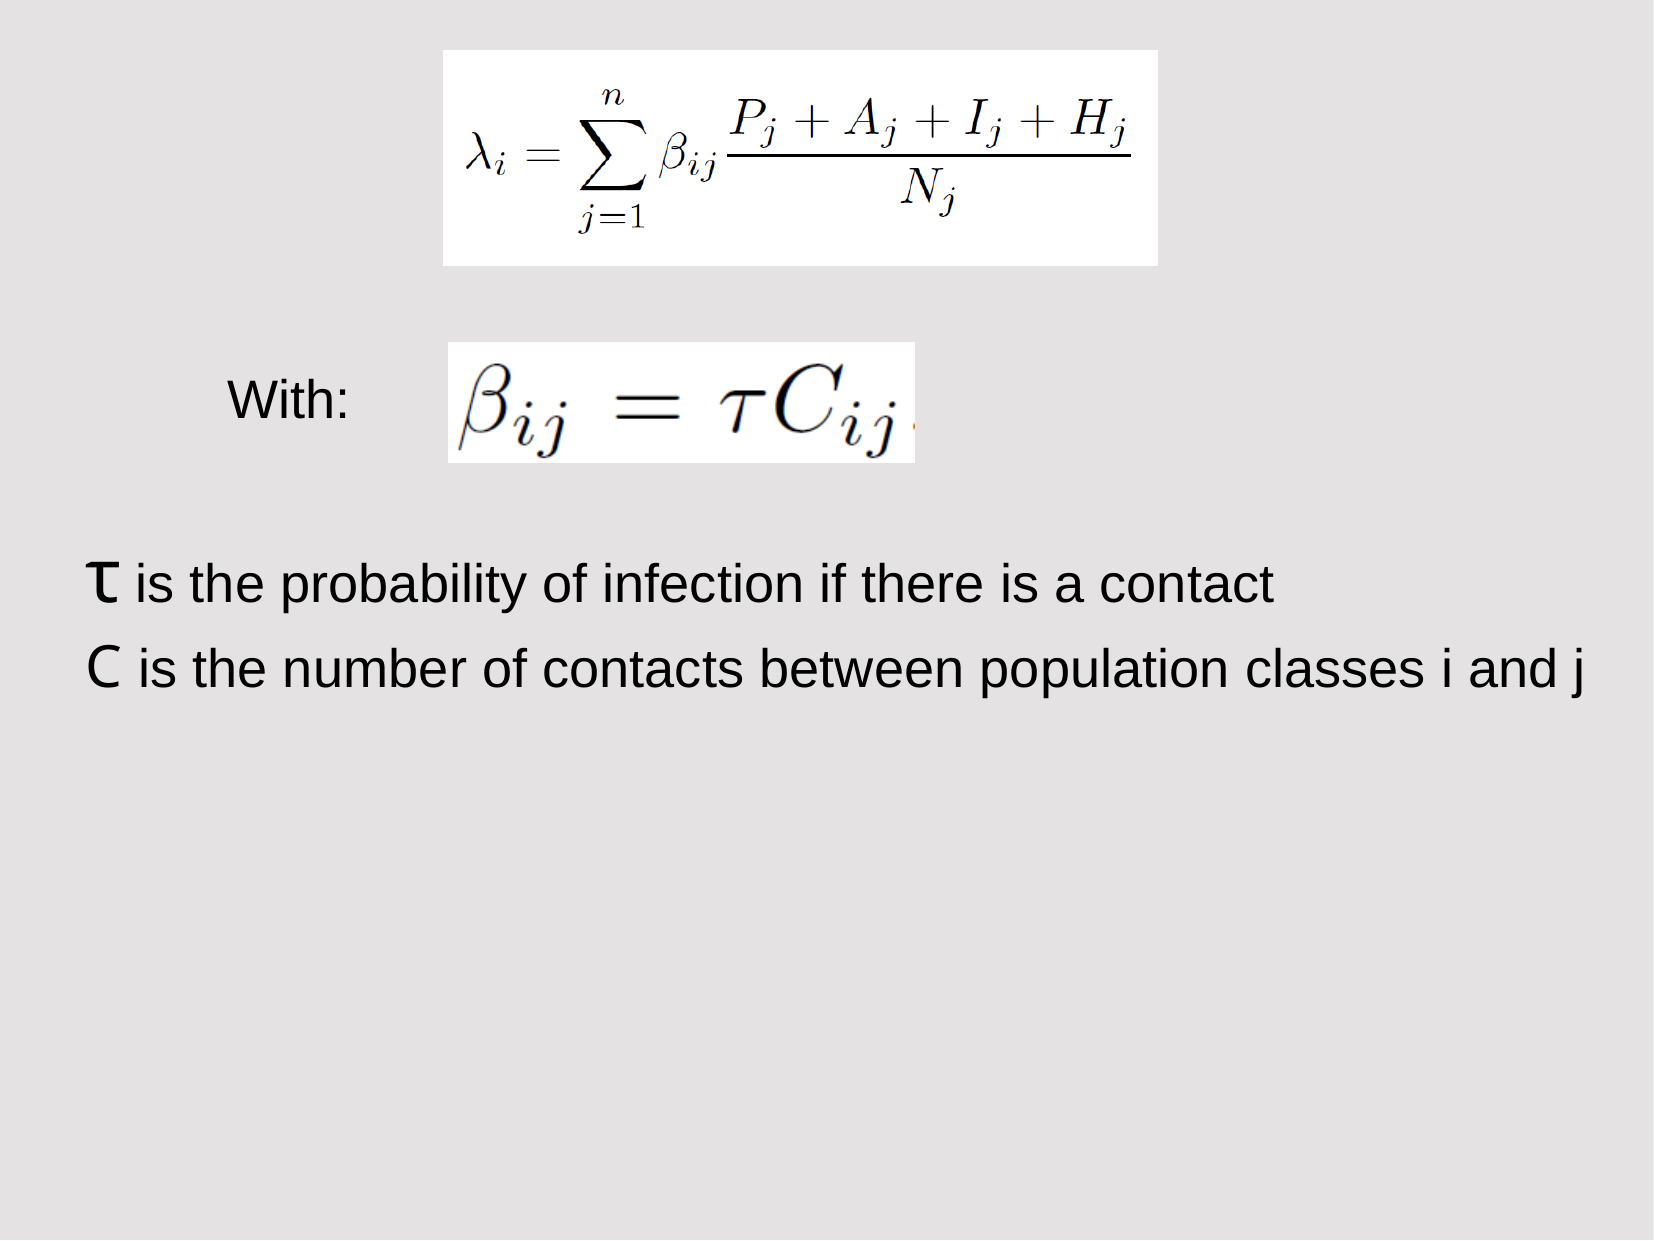

With:
τ is the probability of infection if there is a contact
C is the number of contacts between population classes i and j